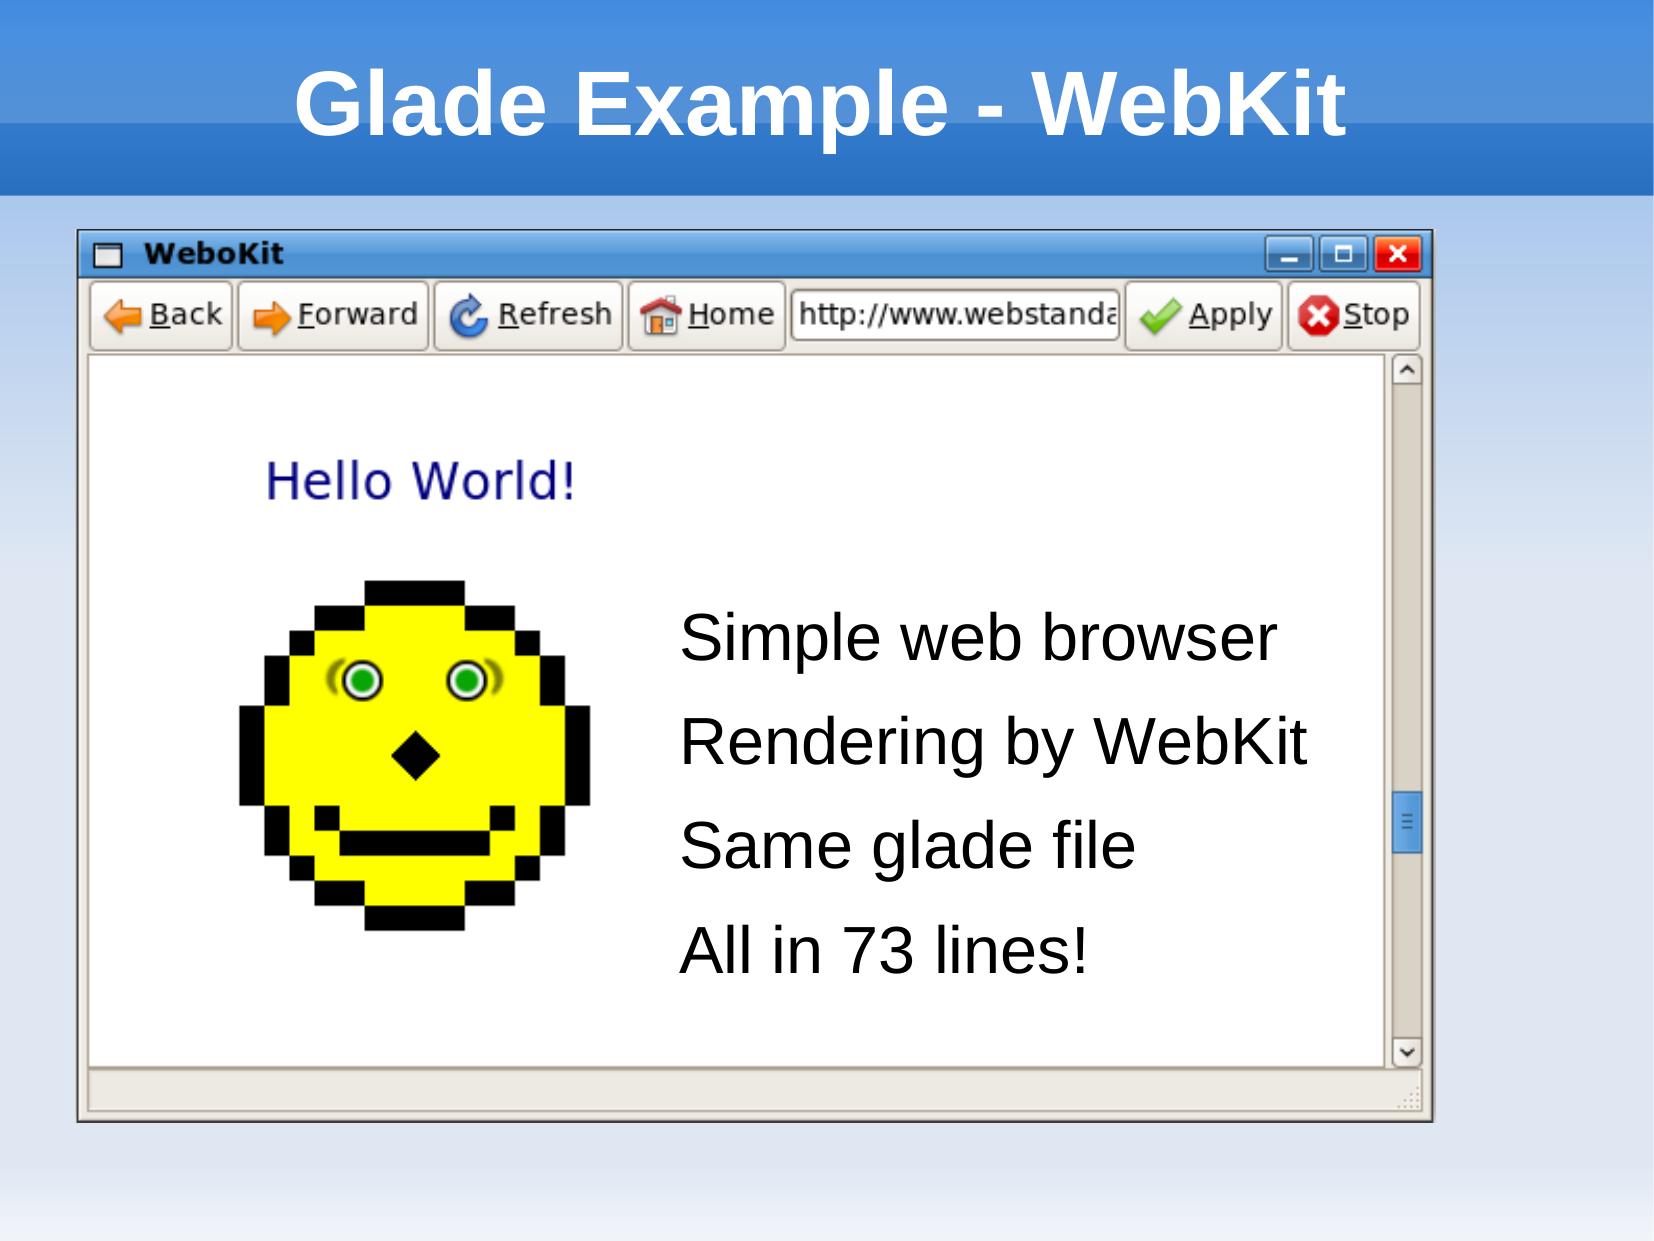

# Glade Example - WebKit
Simple web browser
Rendering by WebKit
Same glade file
All in 73 lines!